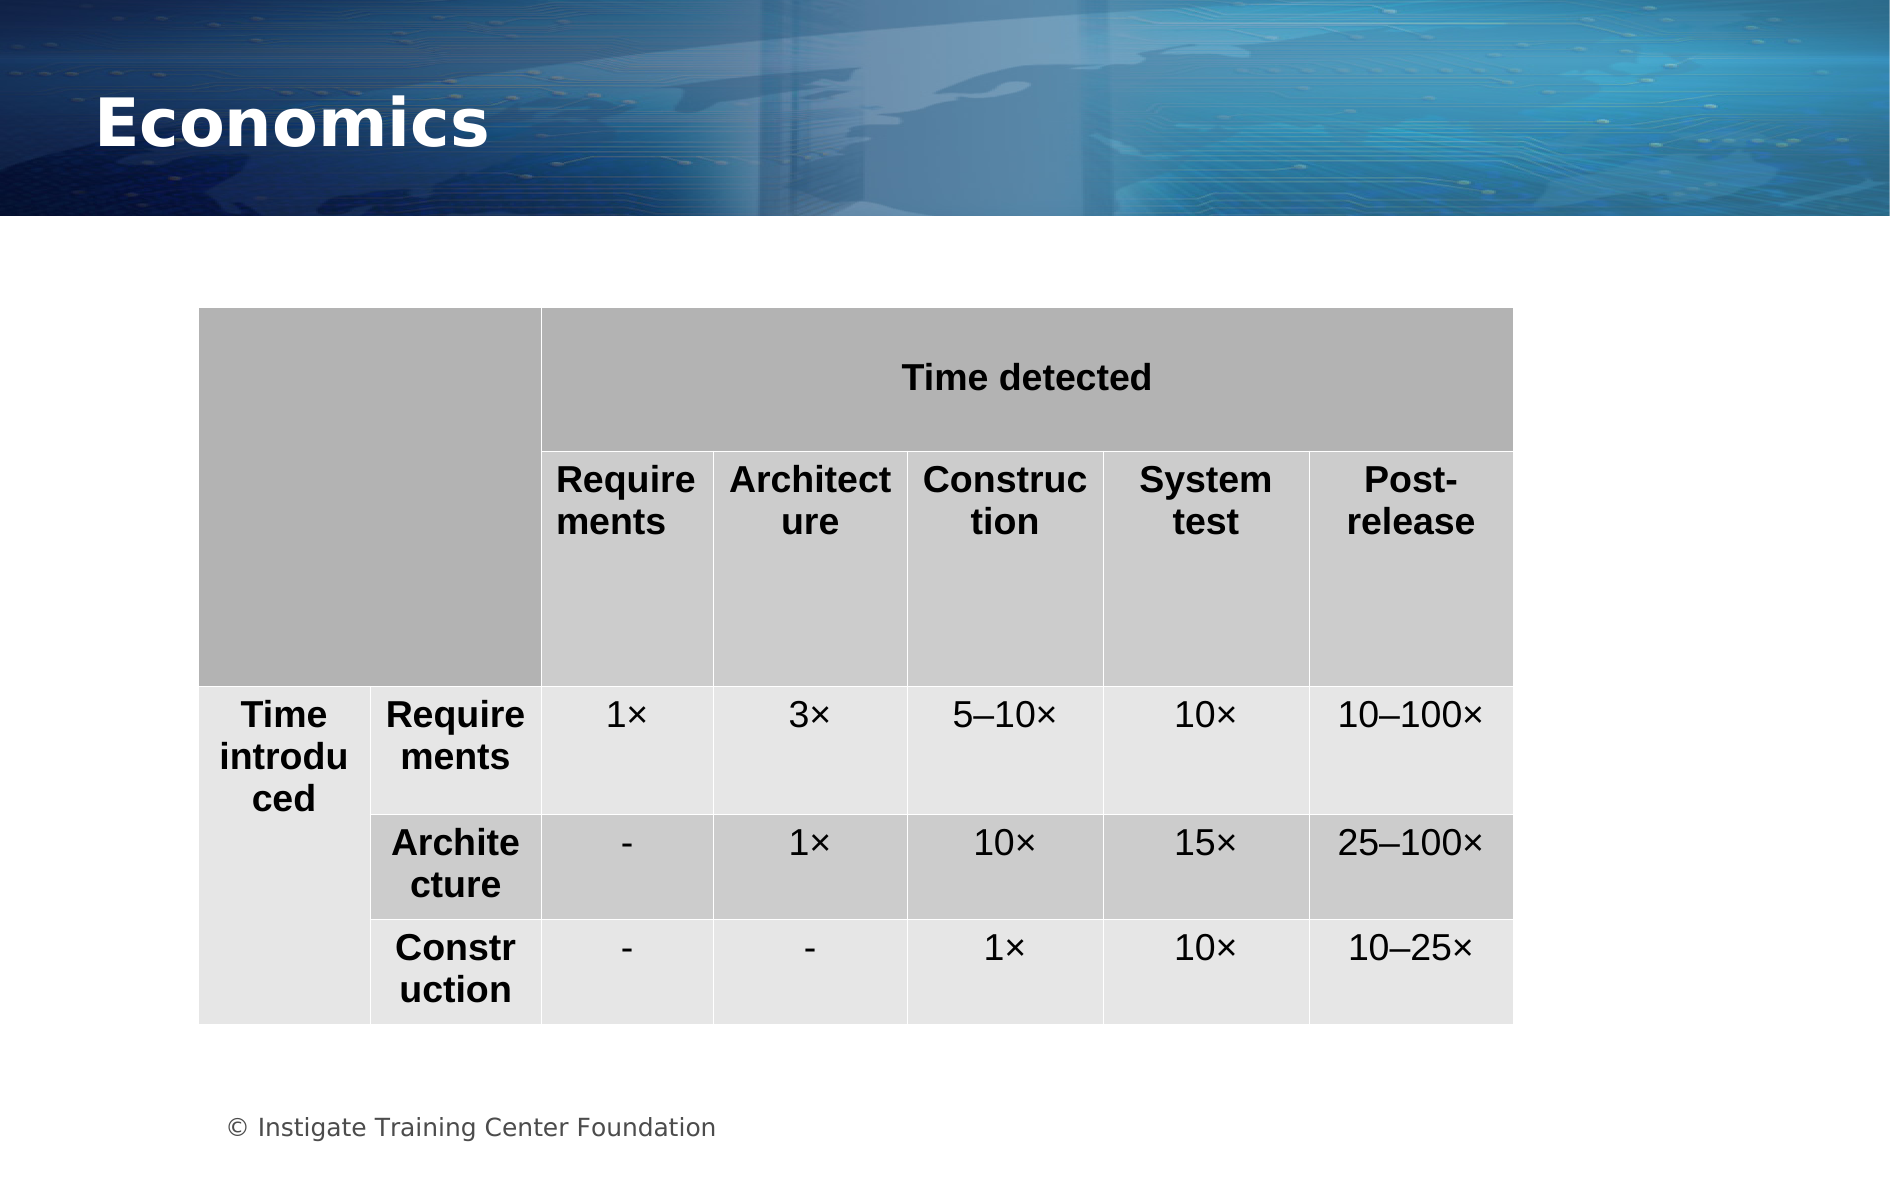

# Economics
| | | Time detected | | | | |
| --- | --- | --- | --- | --- | --- | --- |
| | | Requirements | Architecture | Construction | System test | Post-release |
| Time introduced | Requirements | 1× | 3× | 5–10× | 10× | 10–100× |
| | Architecture | - | 1× | 10× | 15× | 25–100× |
| | Construction | - | - | 1× | 10× | 10–25× |